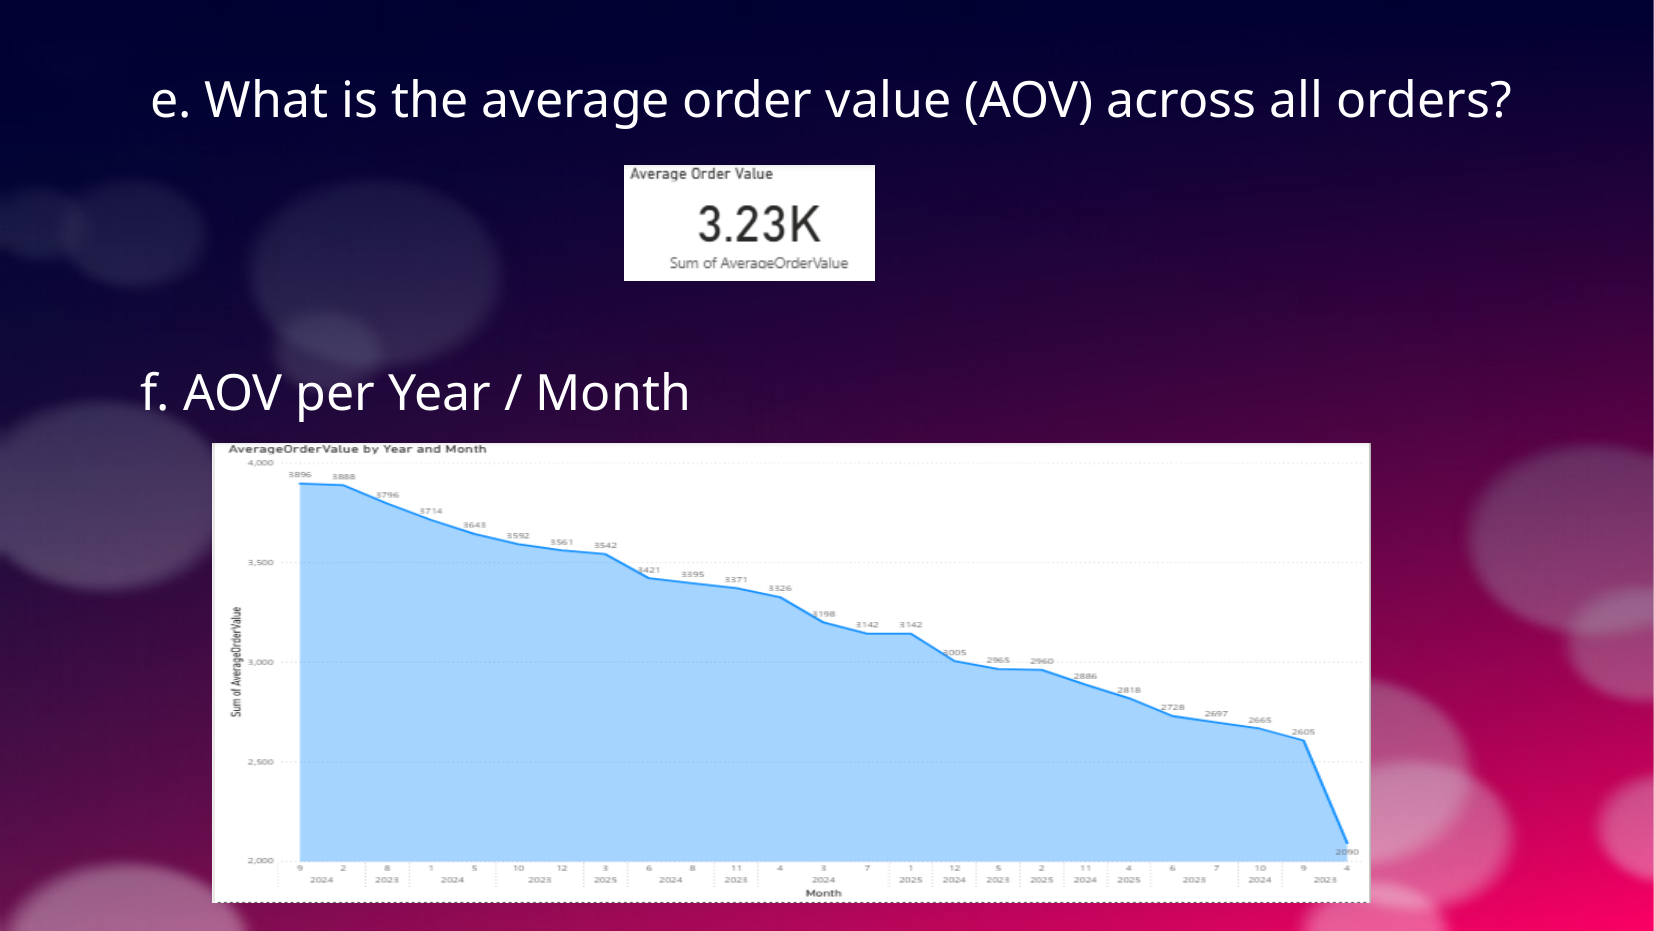

# e. What is the average order value (AOV) across all orders?
f. AOV per Year / Month